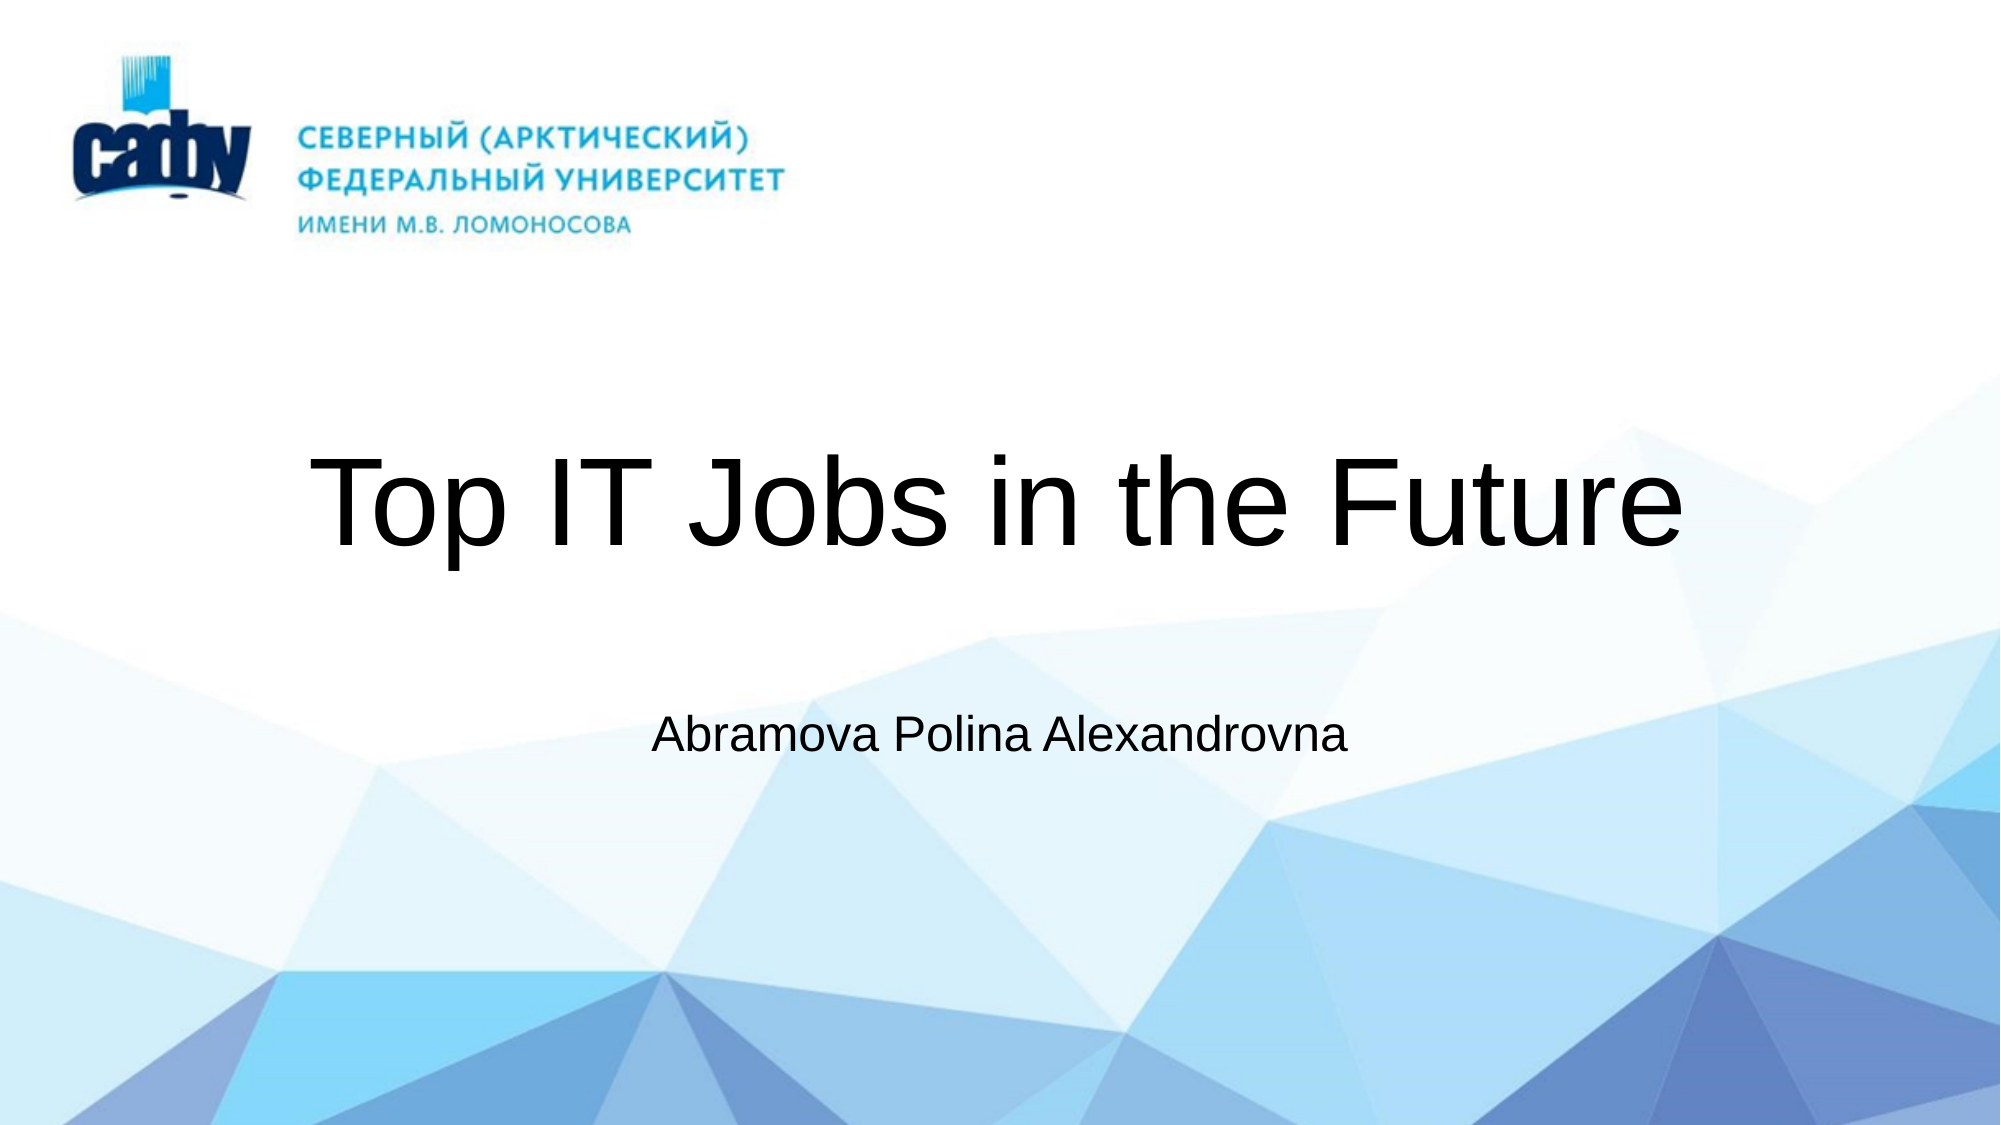

# Top IT Jobs in the Future
Abramova Polina Alexandrovna